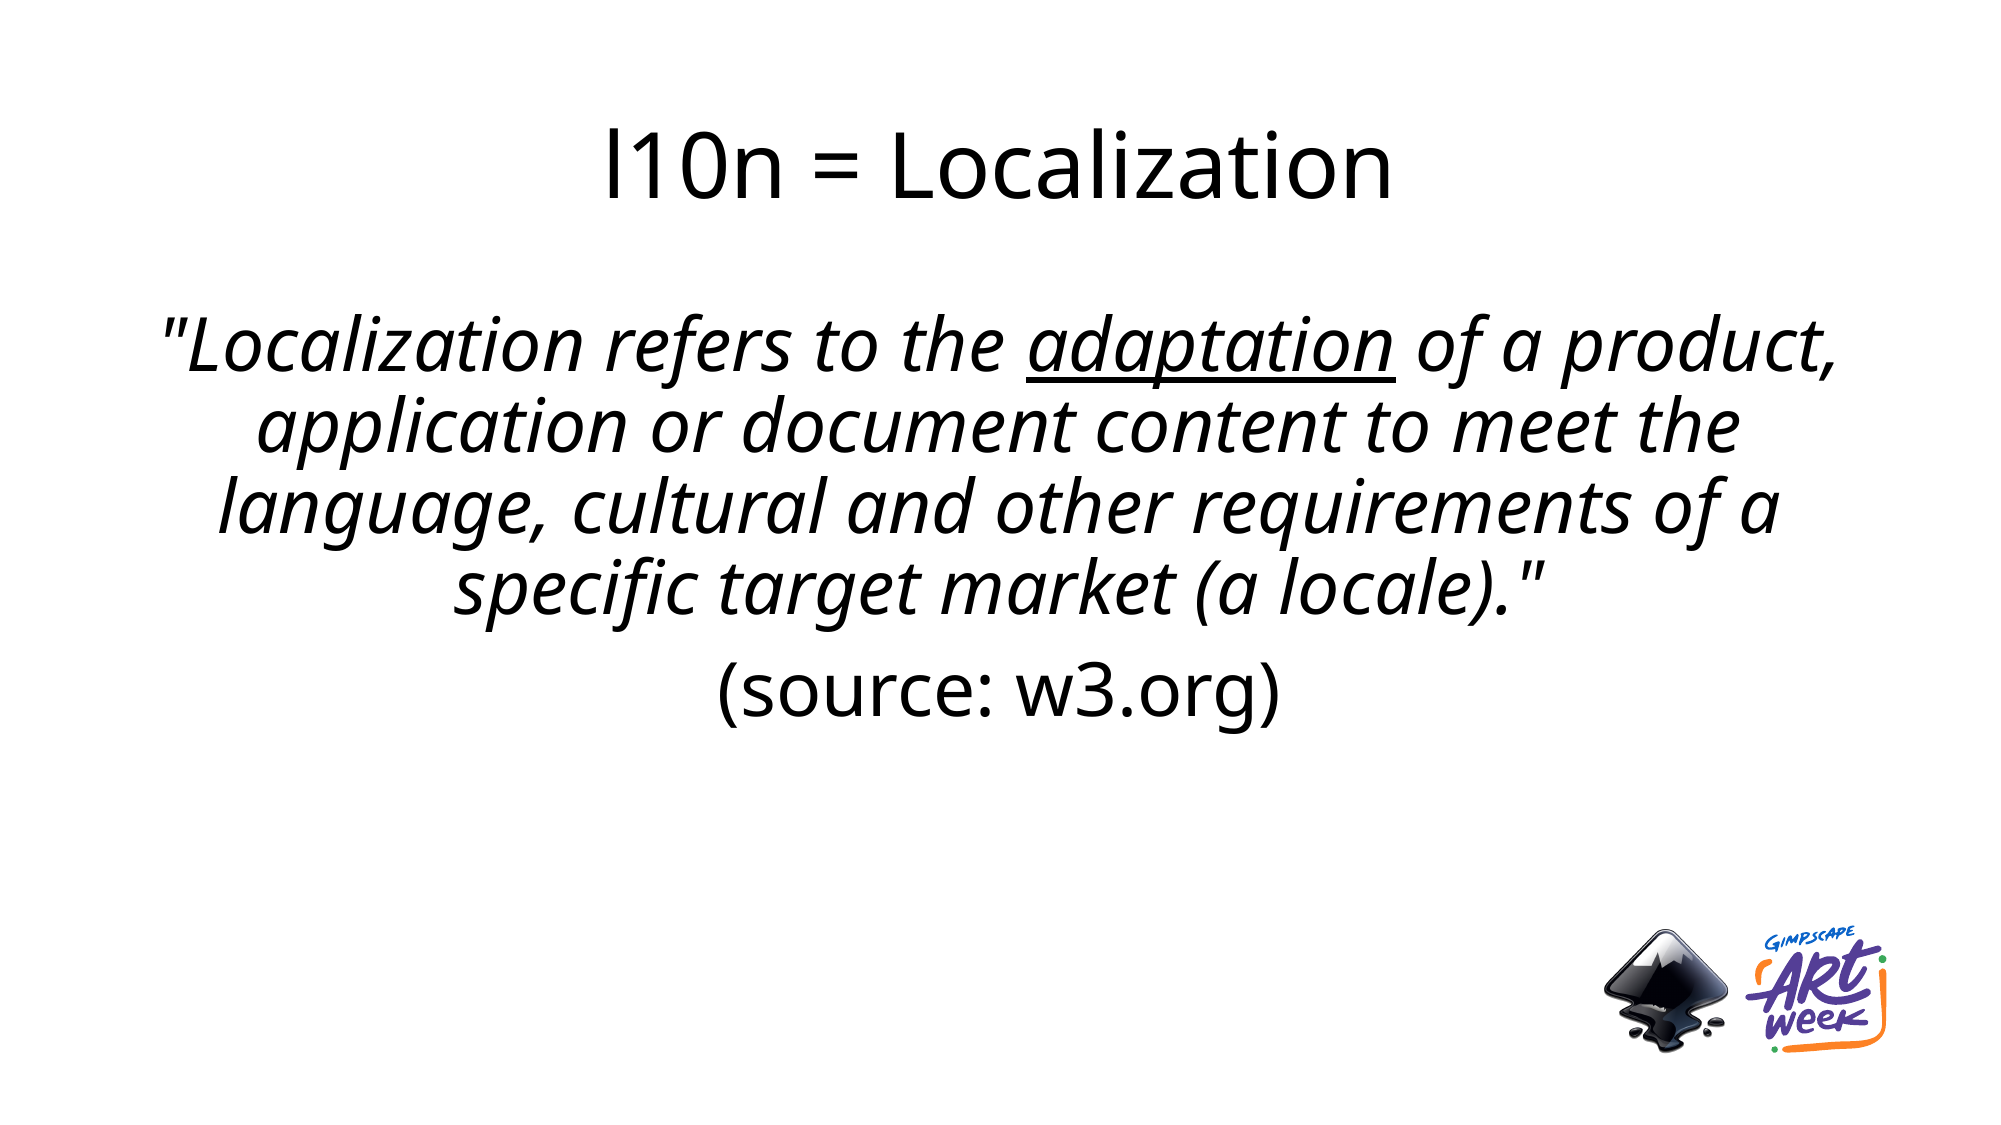

l10n = Localization
"Localization refers to the adaptation of a product, application or document content to meet the language, cultural and other requirements of a specific target market (a locale)."
(source: w3.org)